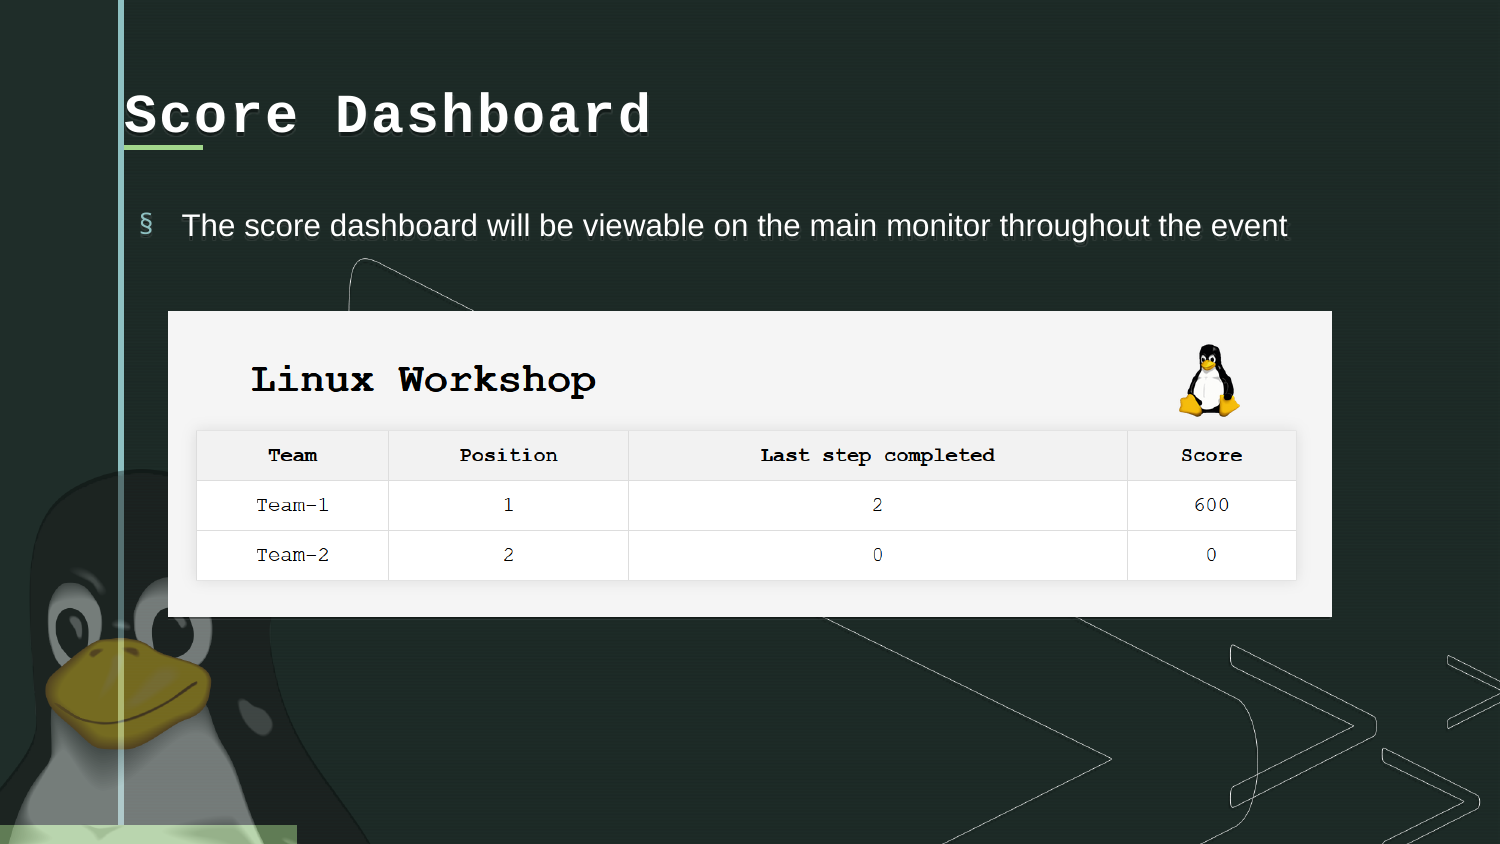

Score Dashboard
# The score dashboard will be viewable on the main monitor throughout the event